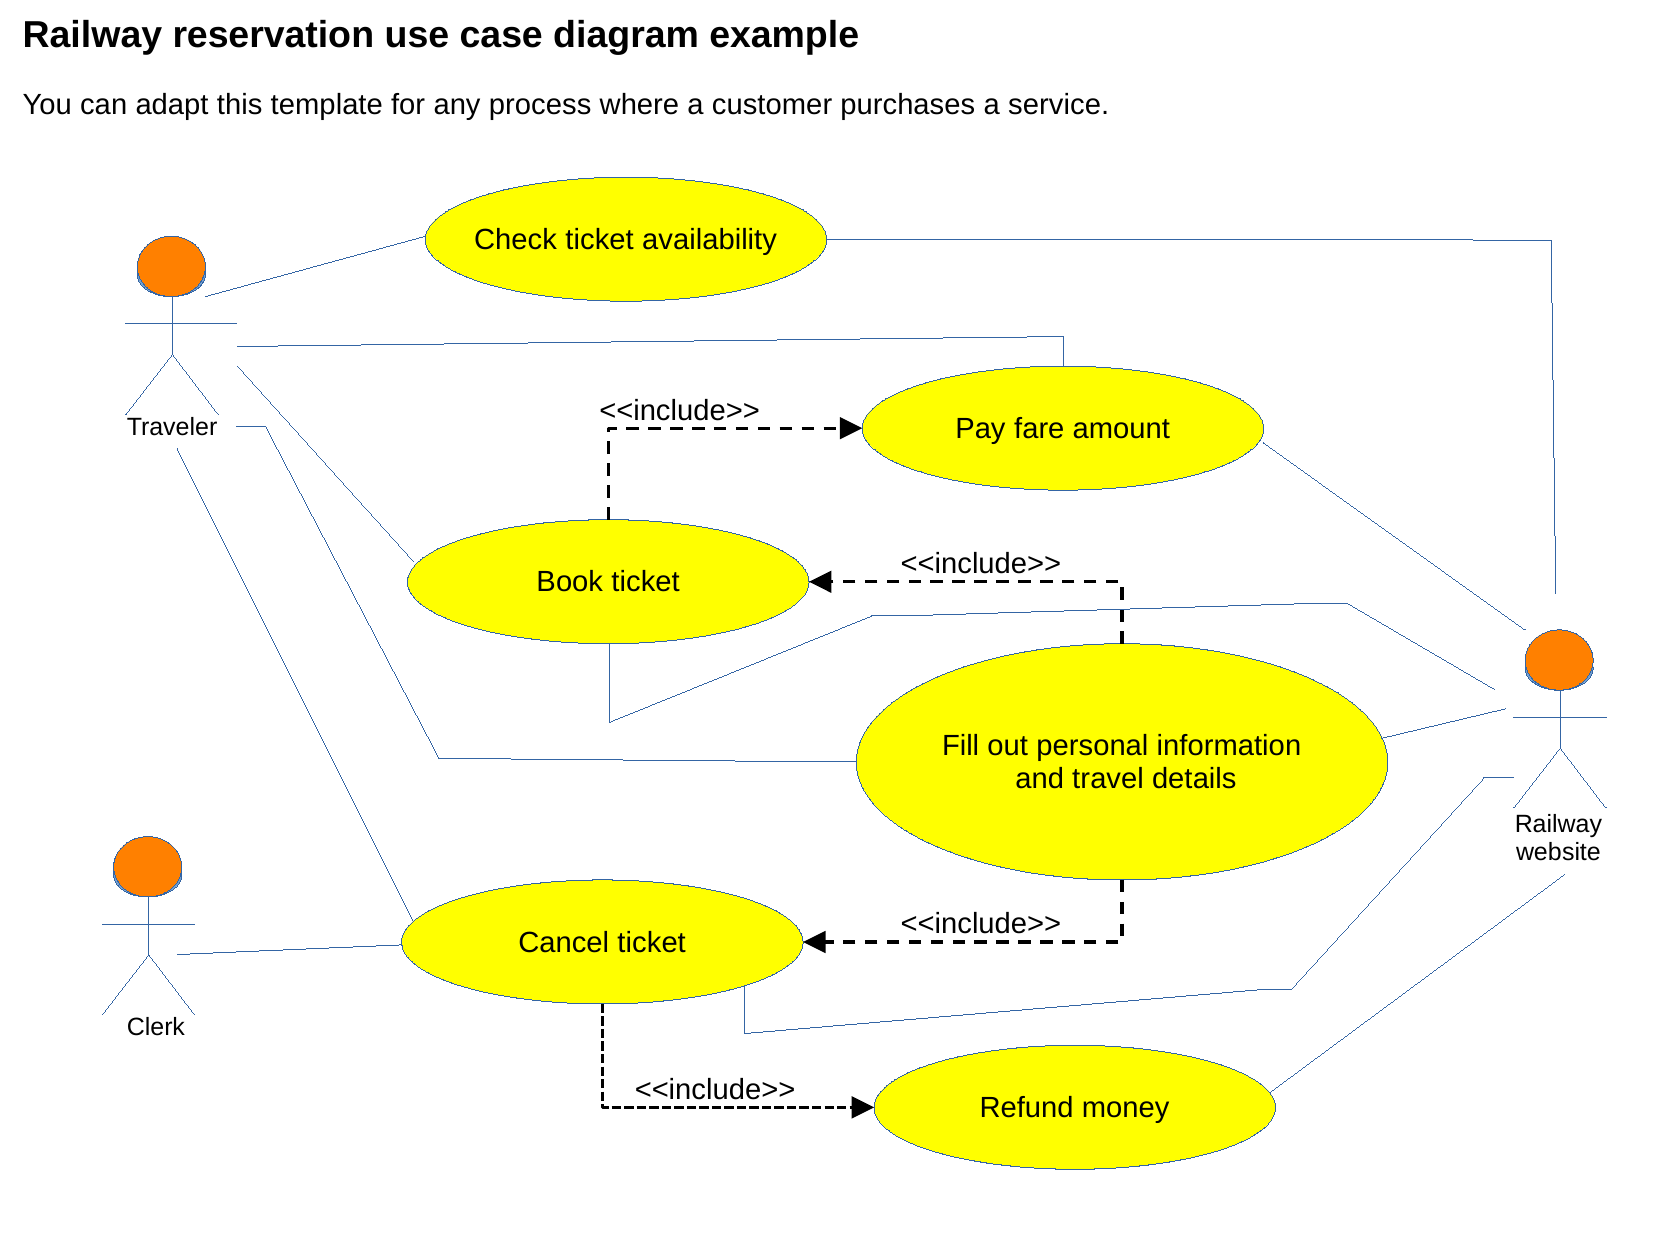

Railway reservation use case diagram example
You can adapt this template for any process where a customer purchases a service.
Check ticket availability
Pay fare amount
<<include>>
Traveler
Book ticket
<<include>>
Fill out personal information
 and travel details
Railway website
Cancel ticket
<<include>>
Clerk
Refund money
<<include>>